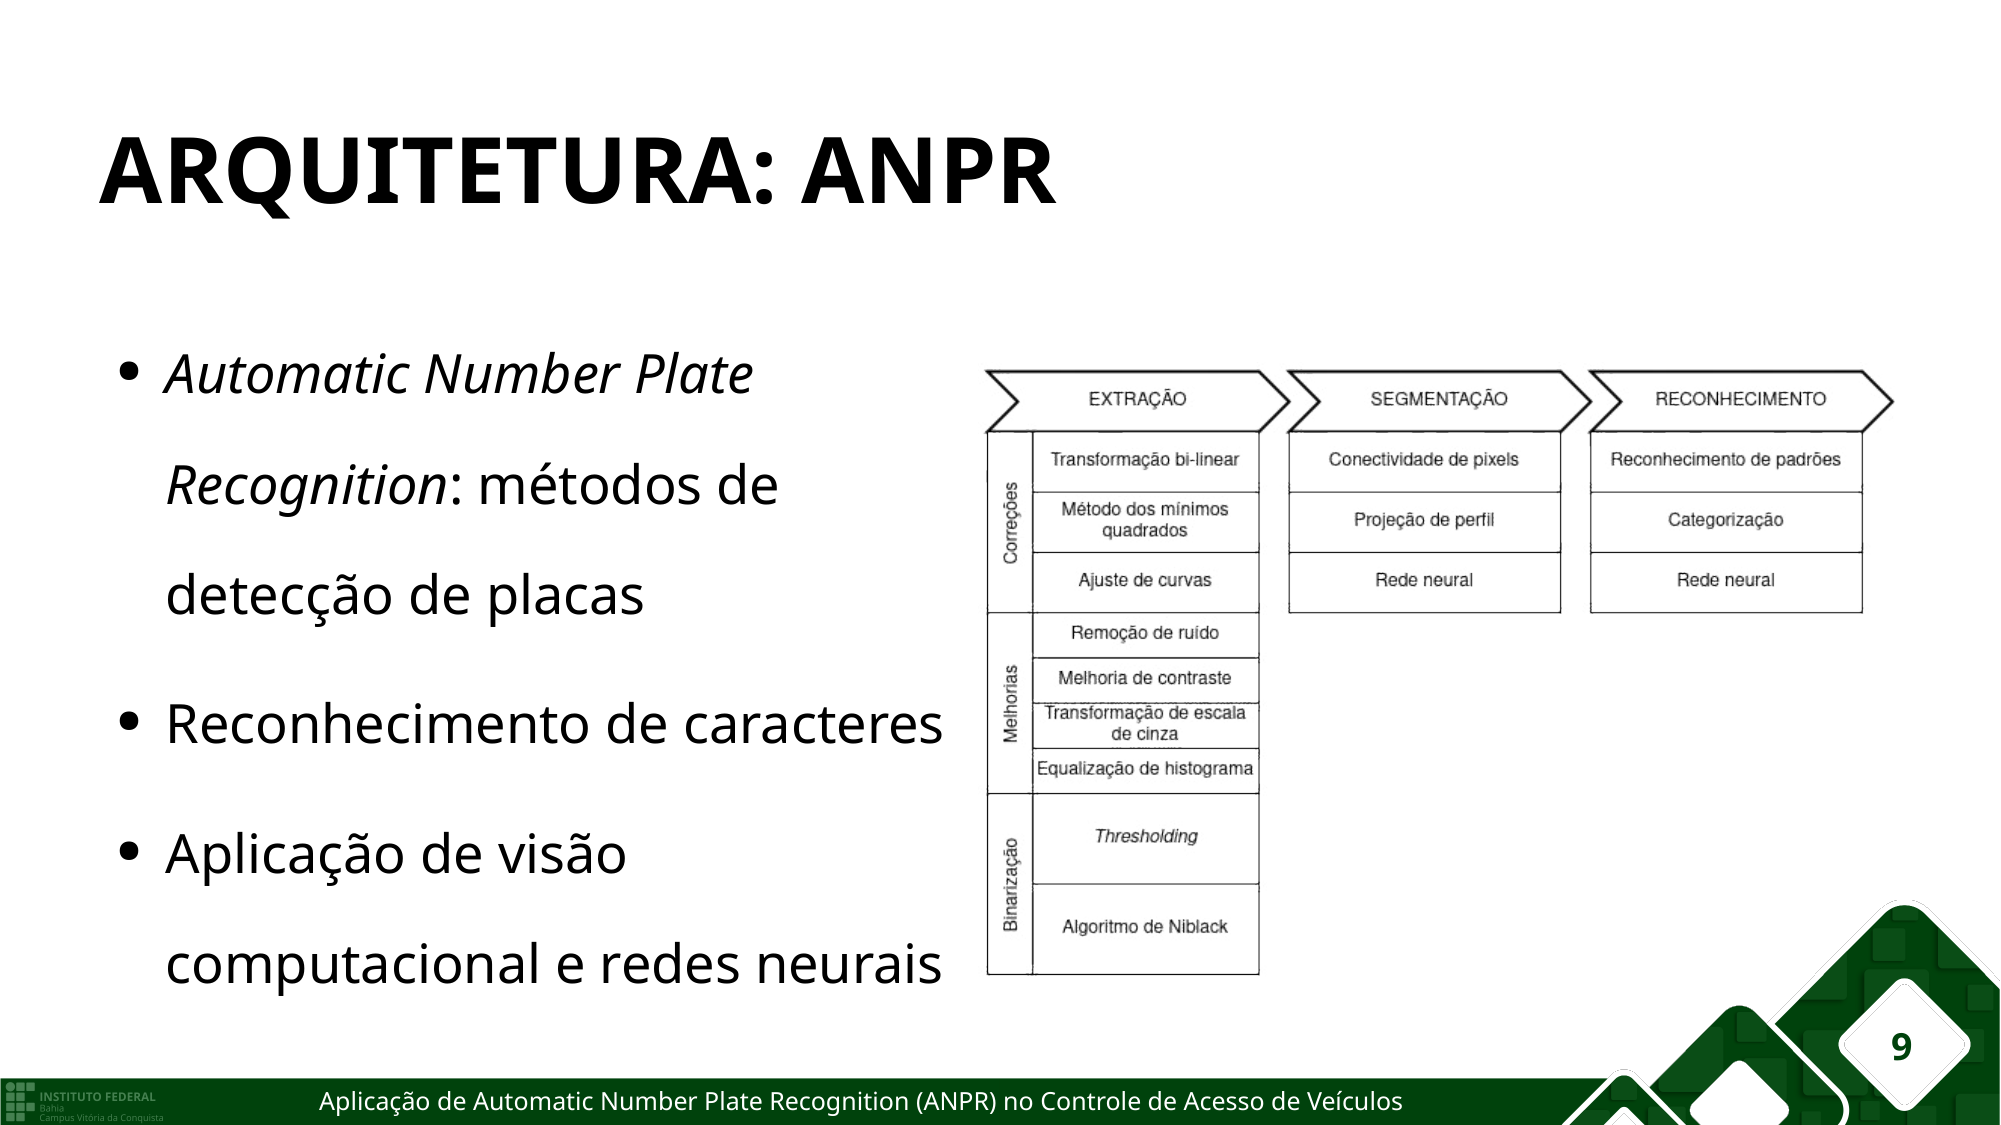

# ARQUITETURA: ANPR
Automatic Number Plate Recognition: métodos de detecção de placas
Reconhecimento de caracteres
Aplicação de visão computacional e redes neurais